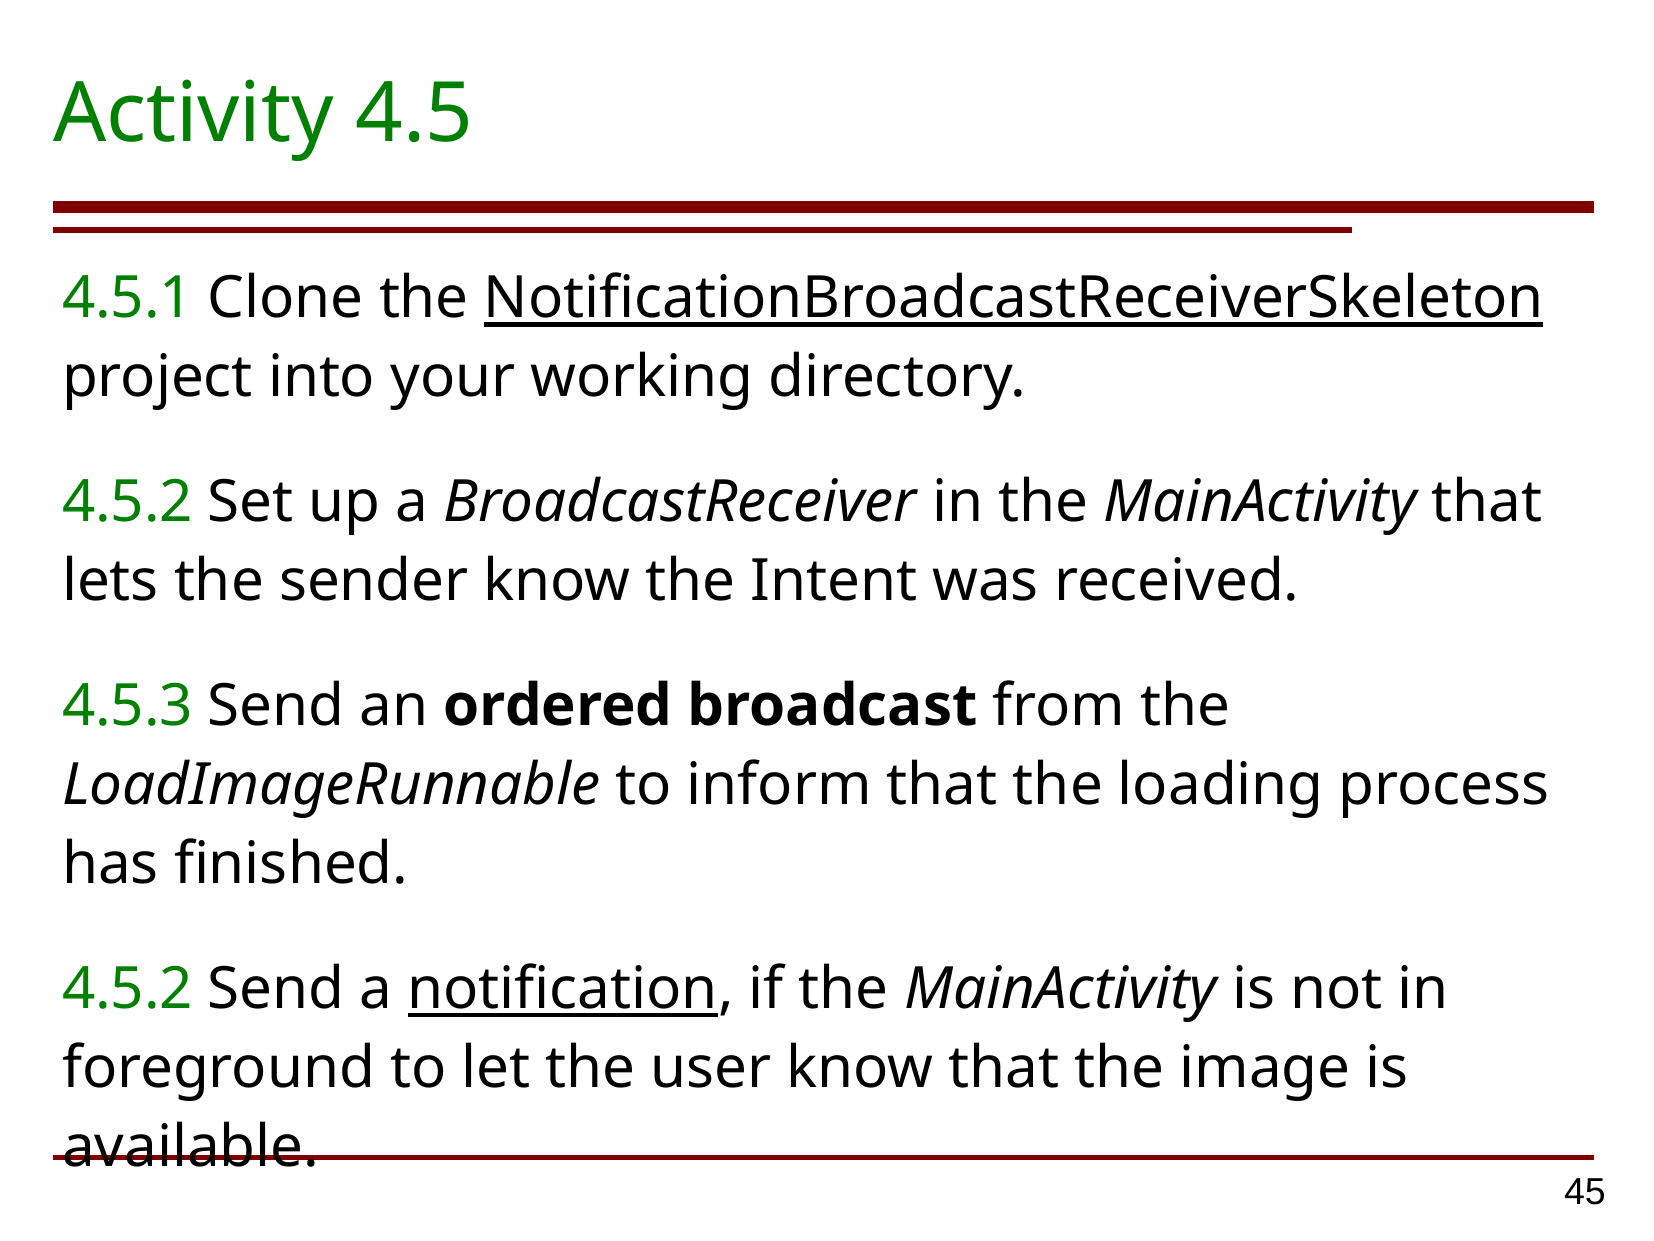

# Activity 4.5
4.5.1 Clone the NotificationBroadcastReceiverSkeleton project into your working directory.
4.5.2 Set up a BroadcastReceiver in the MainActivity that lets the sender know the Intent was received.
4.5.3 Send an ordered broadcast from the LoadImageRunnable to inform that the loading process has finished.
4.5.2 Send a notification, if the MainActivity is not in foreground to let the user know that the image is available.